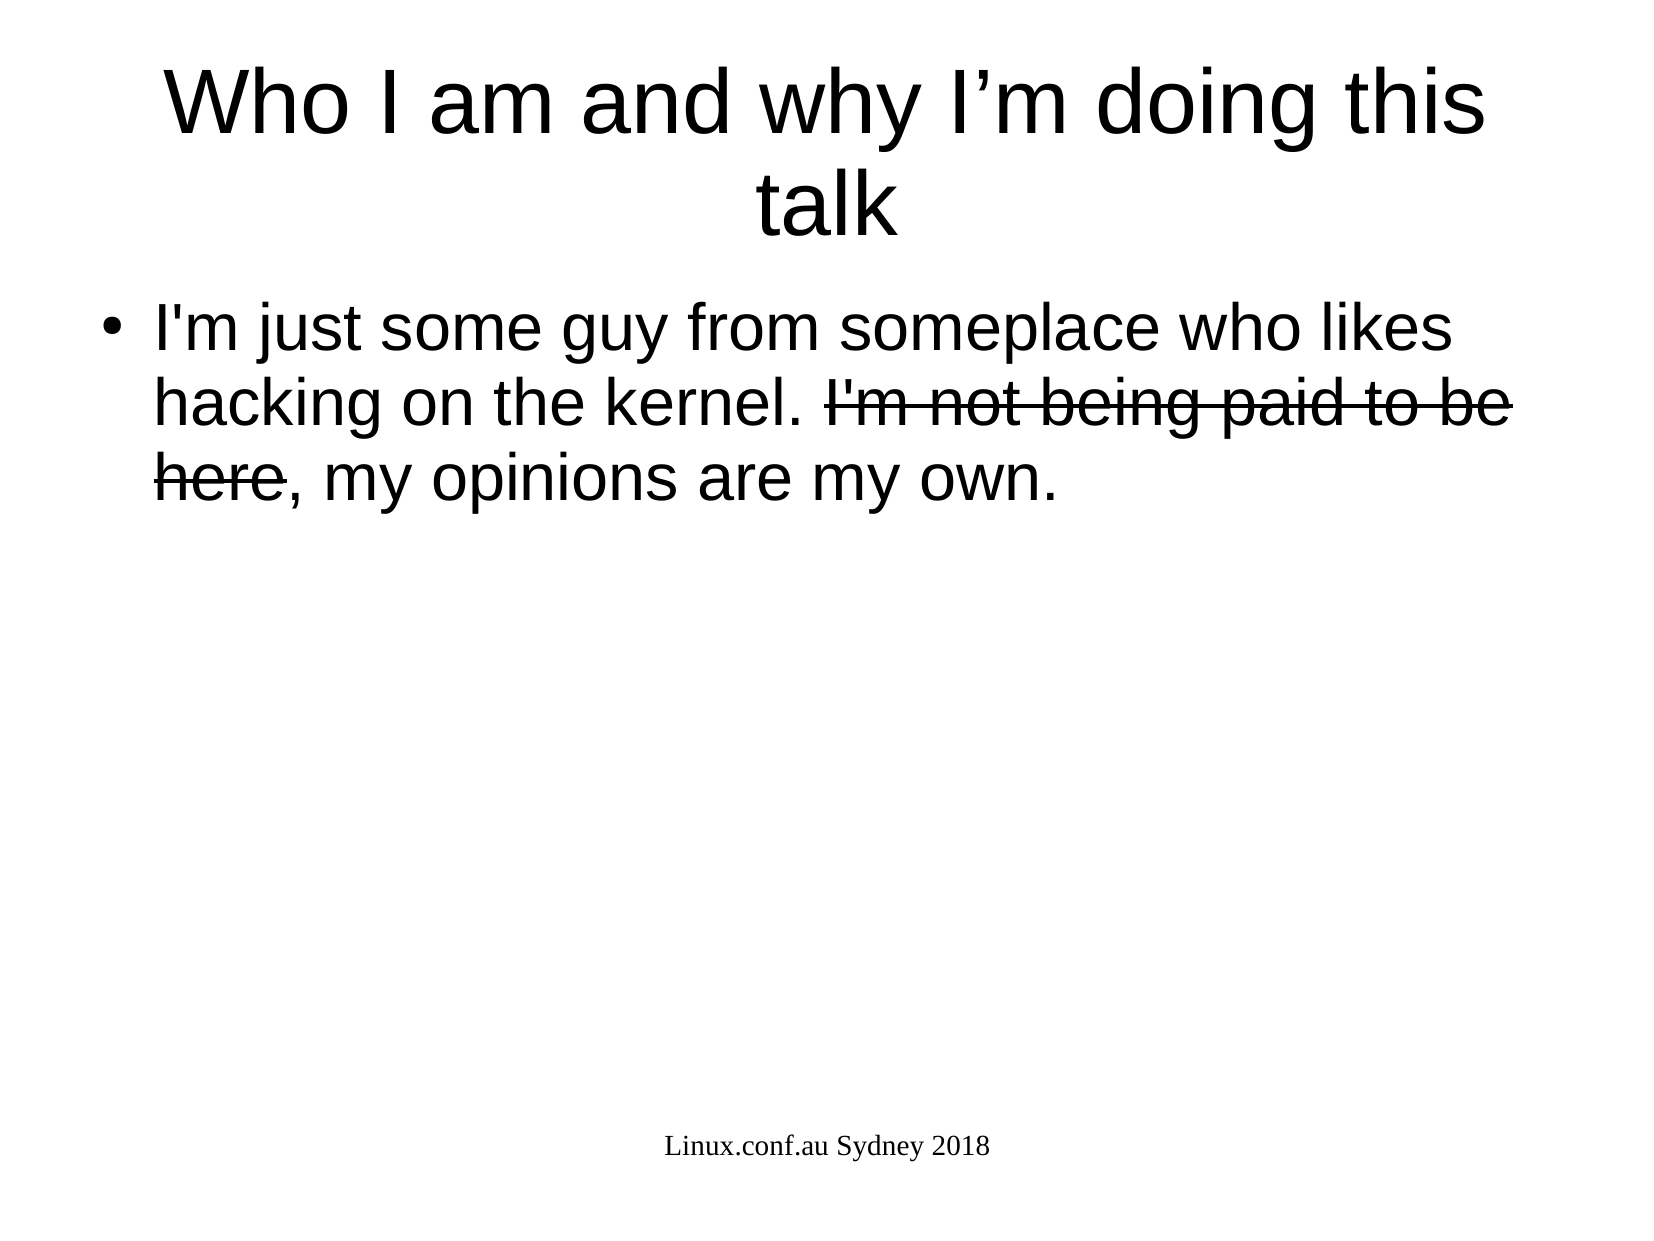

# Who I am and why I’m doing this talk
I'm just some guy from someplace who likes hacking on the kernel. I'm not being paid to be here, my opinions are my own.
Linux.conf.au Sydney 2018